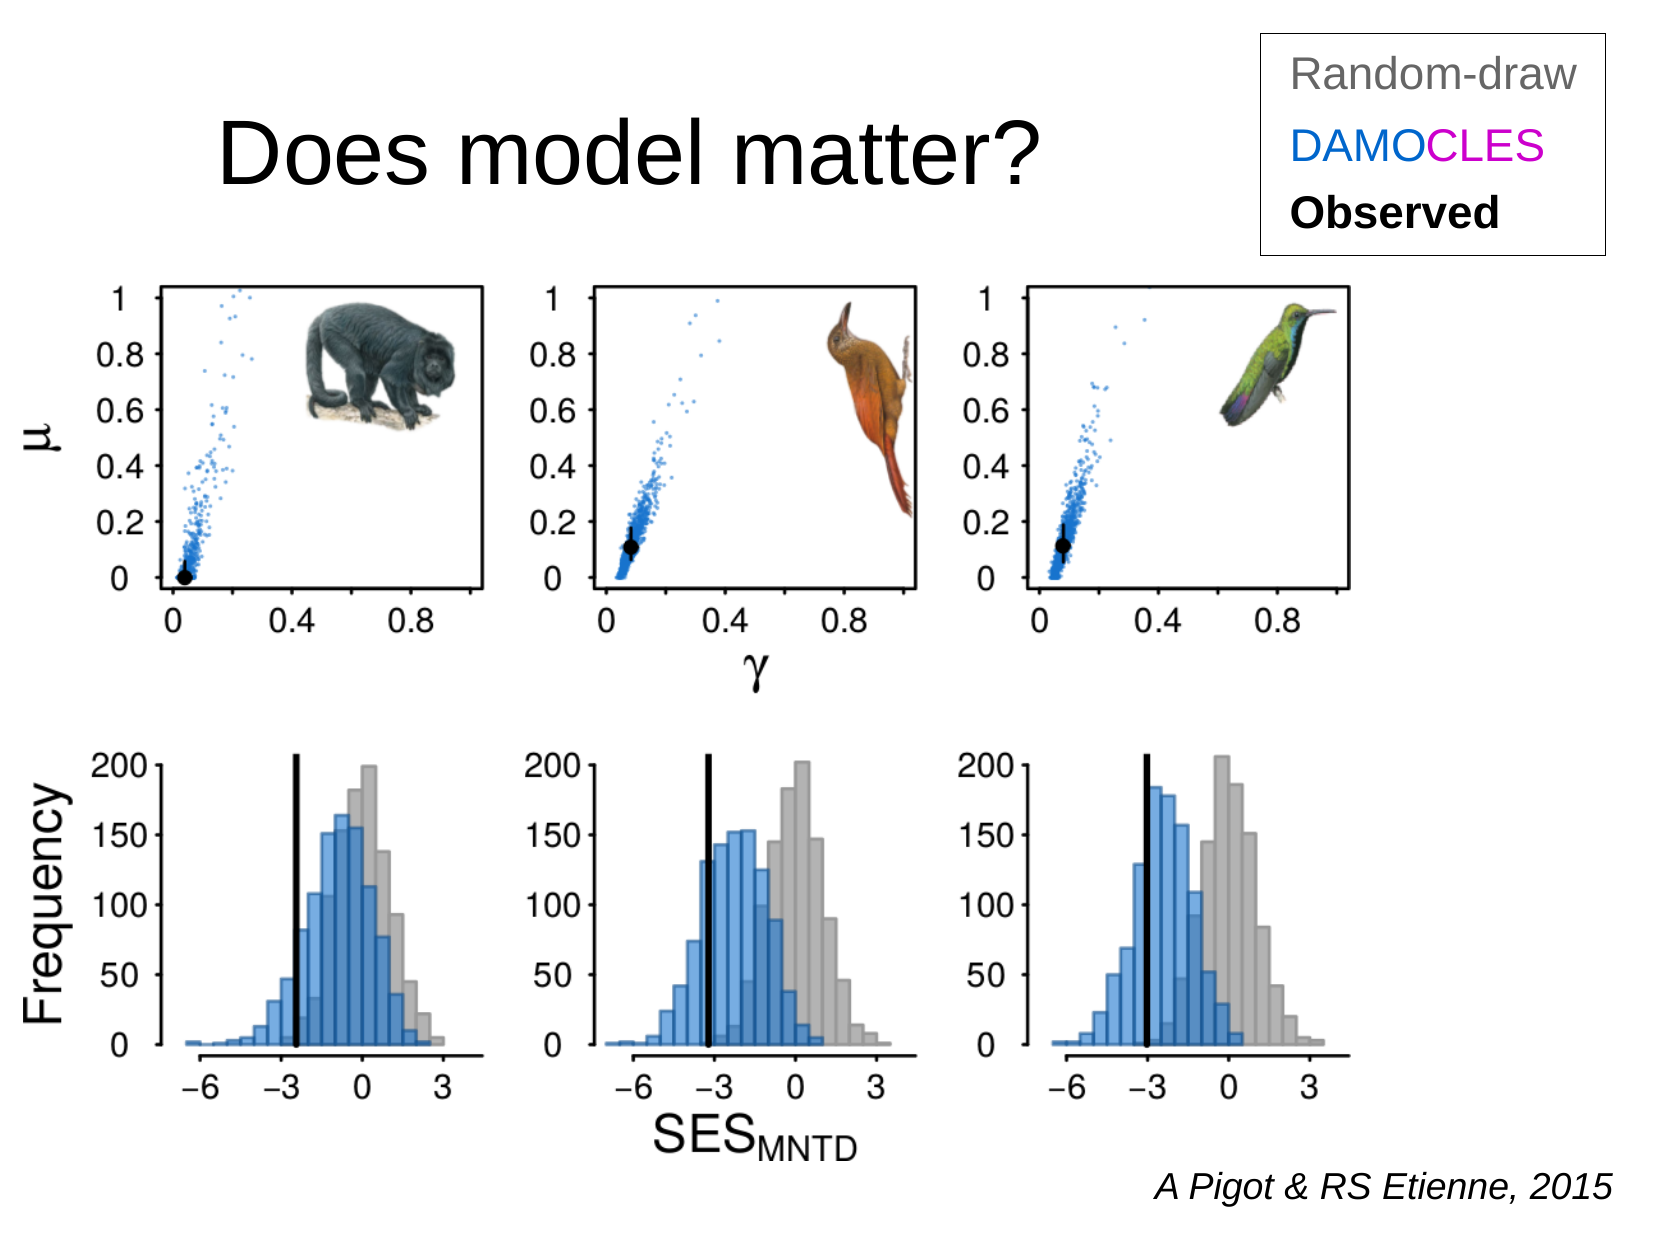

Random-draw
# Does model matter?
DAMO
CLES
Observed
A Pigot & RS Etienne, 2015